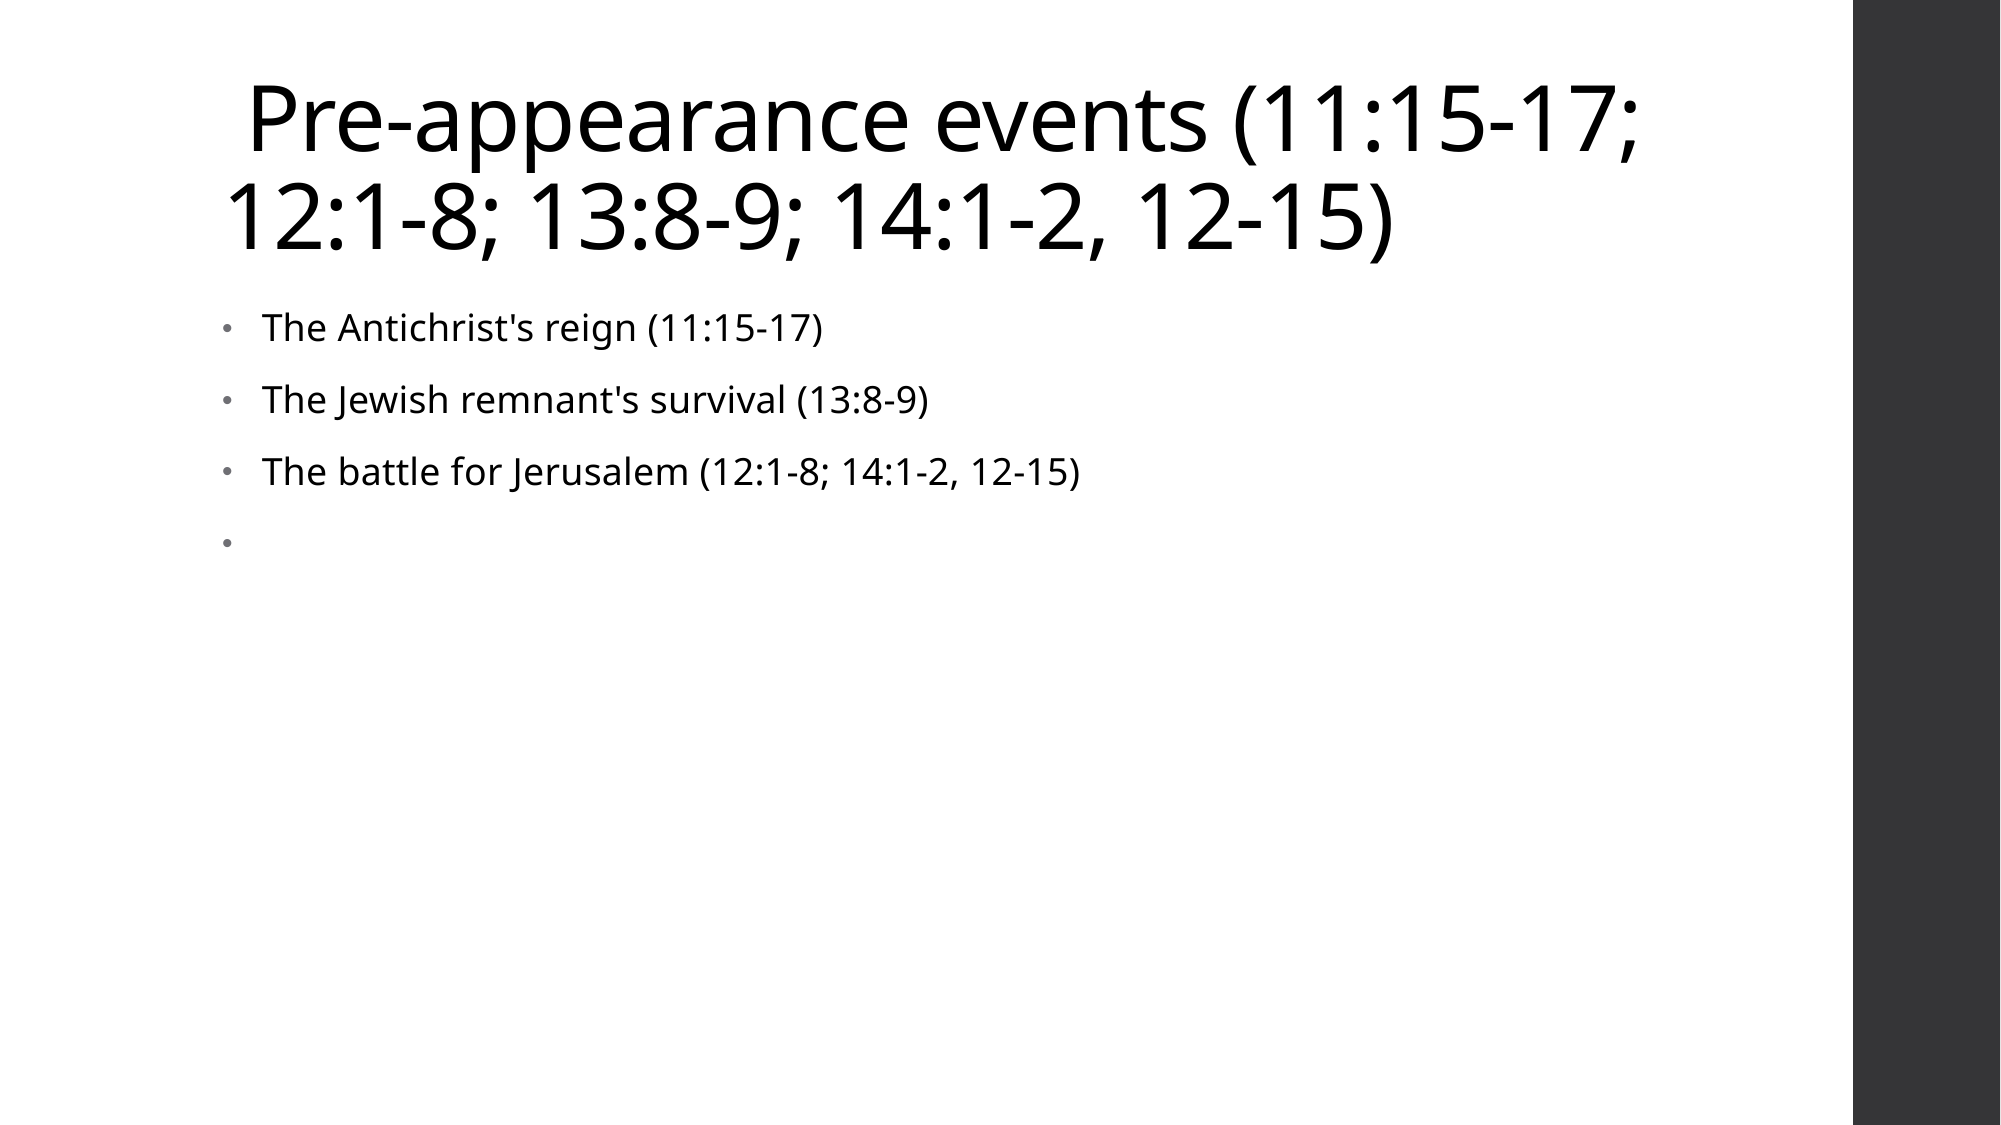

# Pre-appearance events (11:15-17; 12:1-8; 13:8-9; 14:1-2, 12-15)
 The Antichrist's reign (11:15-17)
 The Jewish remnant's survival (13:8-9)
 The battle for Jerusalem (12:1-8; 14:1-2, 12-15)